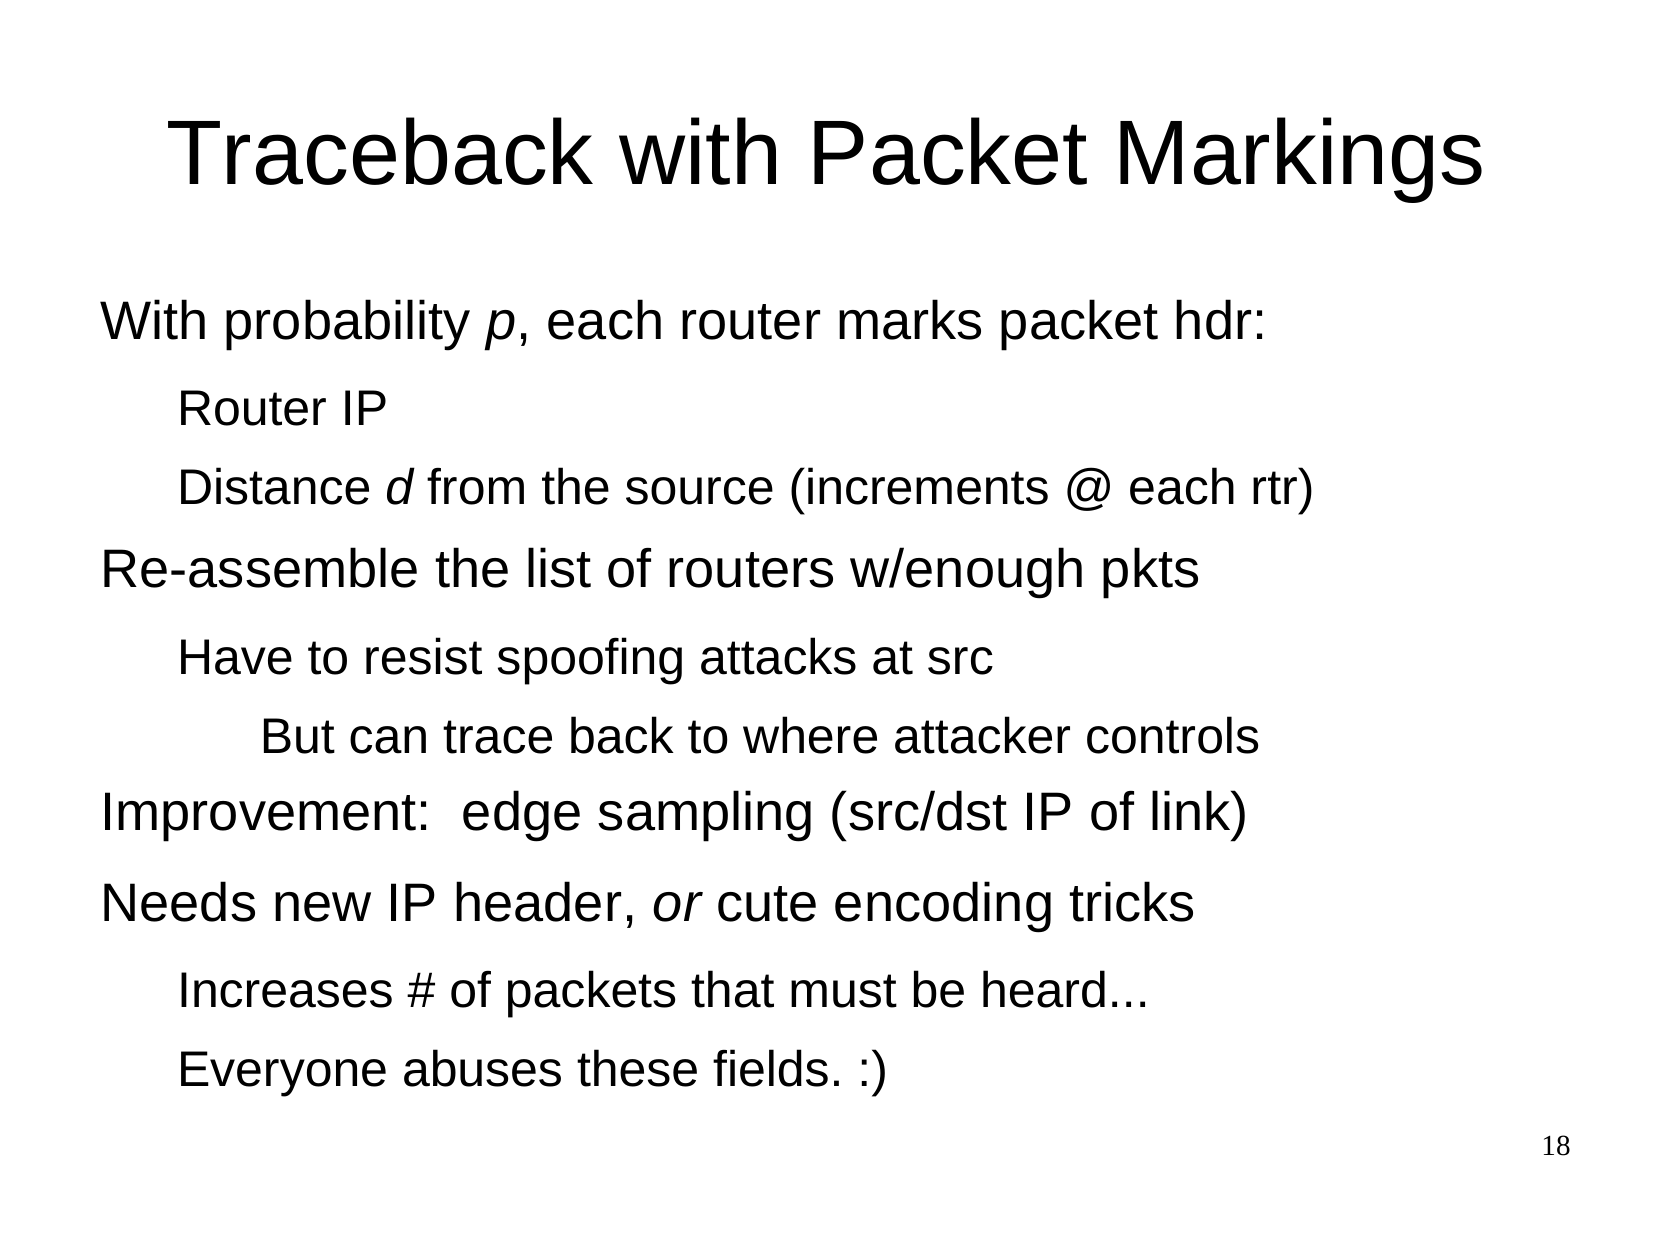

# Traceback with Packet Markings
With probability p, each router marks packet hdr:
Router IP
Distance d from the source (increments @ each rtr)
Re-assemble the list of routers w/enough pkts
Have to resist spoofing attacks at src
But can trace back to where attacker controls
Improvement: edge sampling (src/dst IP of link)
Needs new IP header, or cute encoding tricks
Increases # of packets that must be heard...
Everyone abuses these fields. :)
18